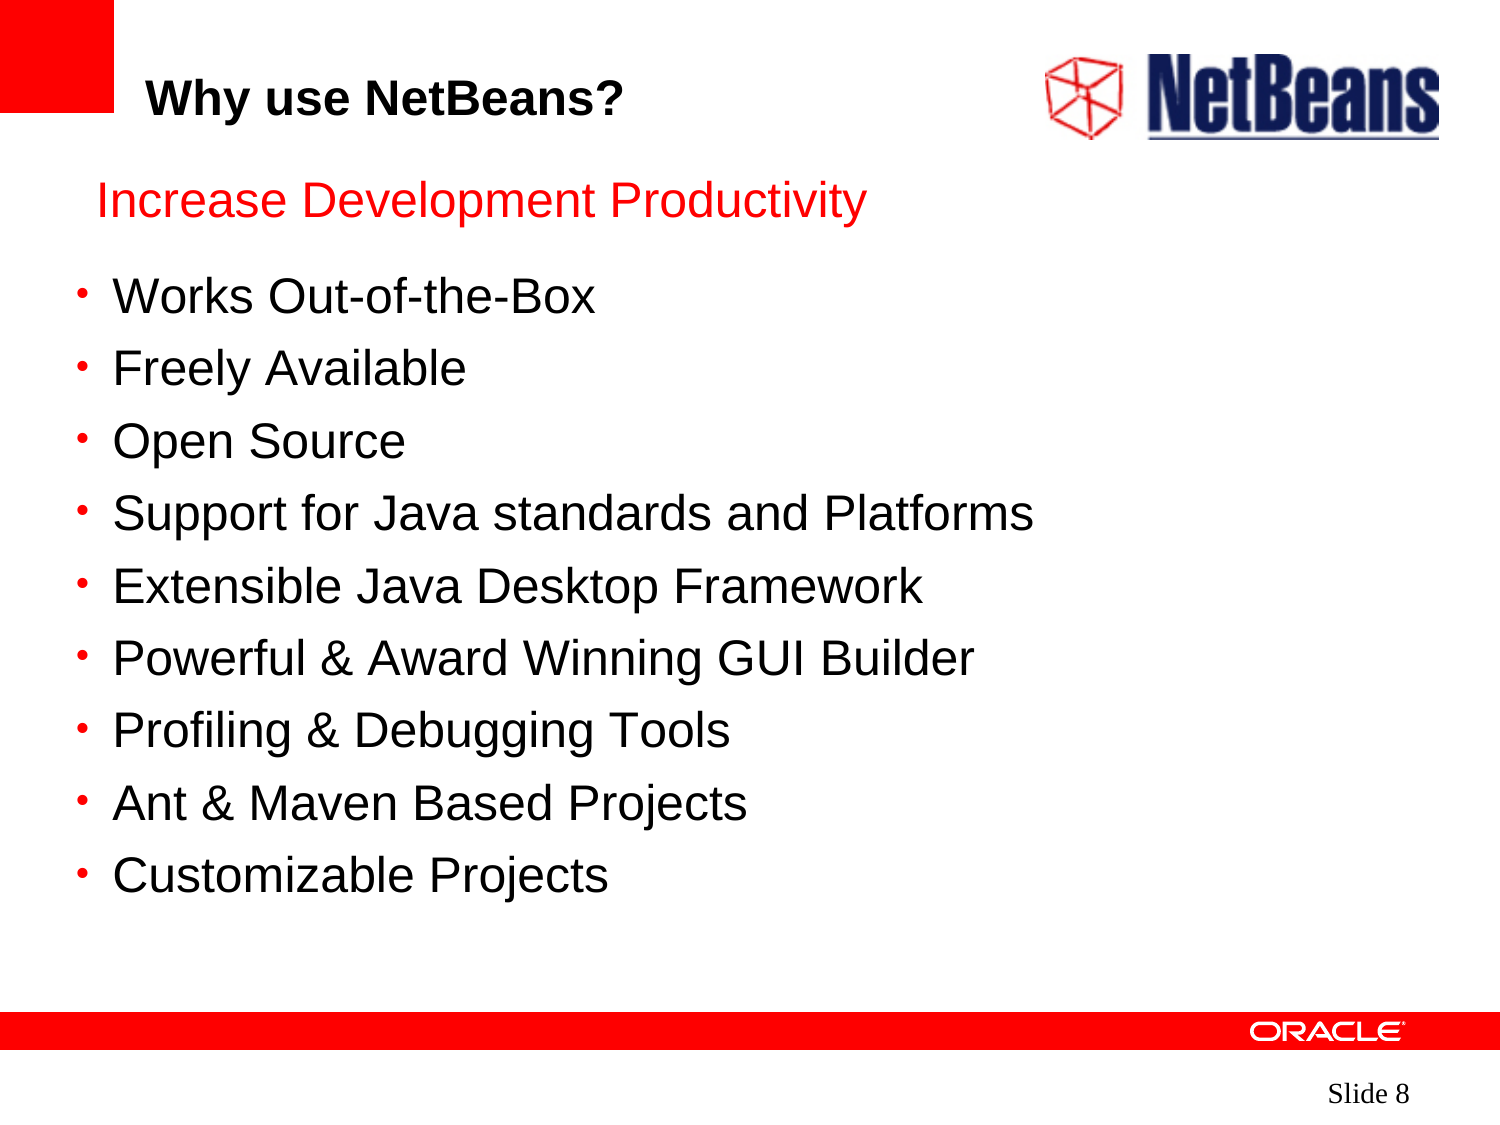

# Why use NetBeans?
Increase Development Productivity
Works Out-of-the-Box
Freely Available
Open Source
Support for Java standards and Platforms
Extensible Java Desktop Framework
Powerful & Award Winning GUI Builder
Profiling & Debugging Tools
Ant & Maven Based Projects
Customizable Projects